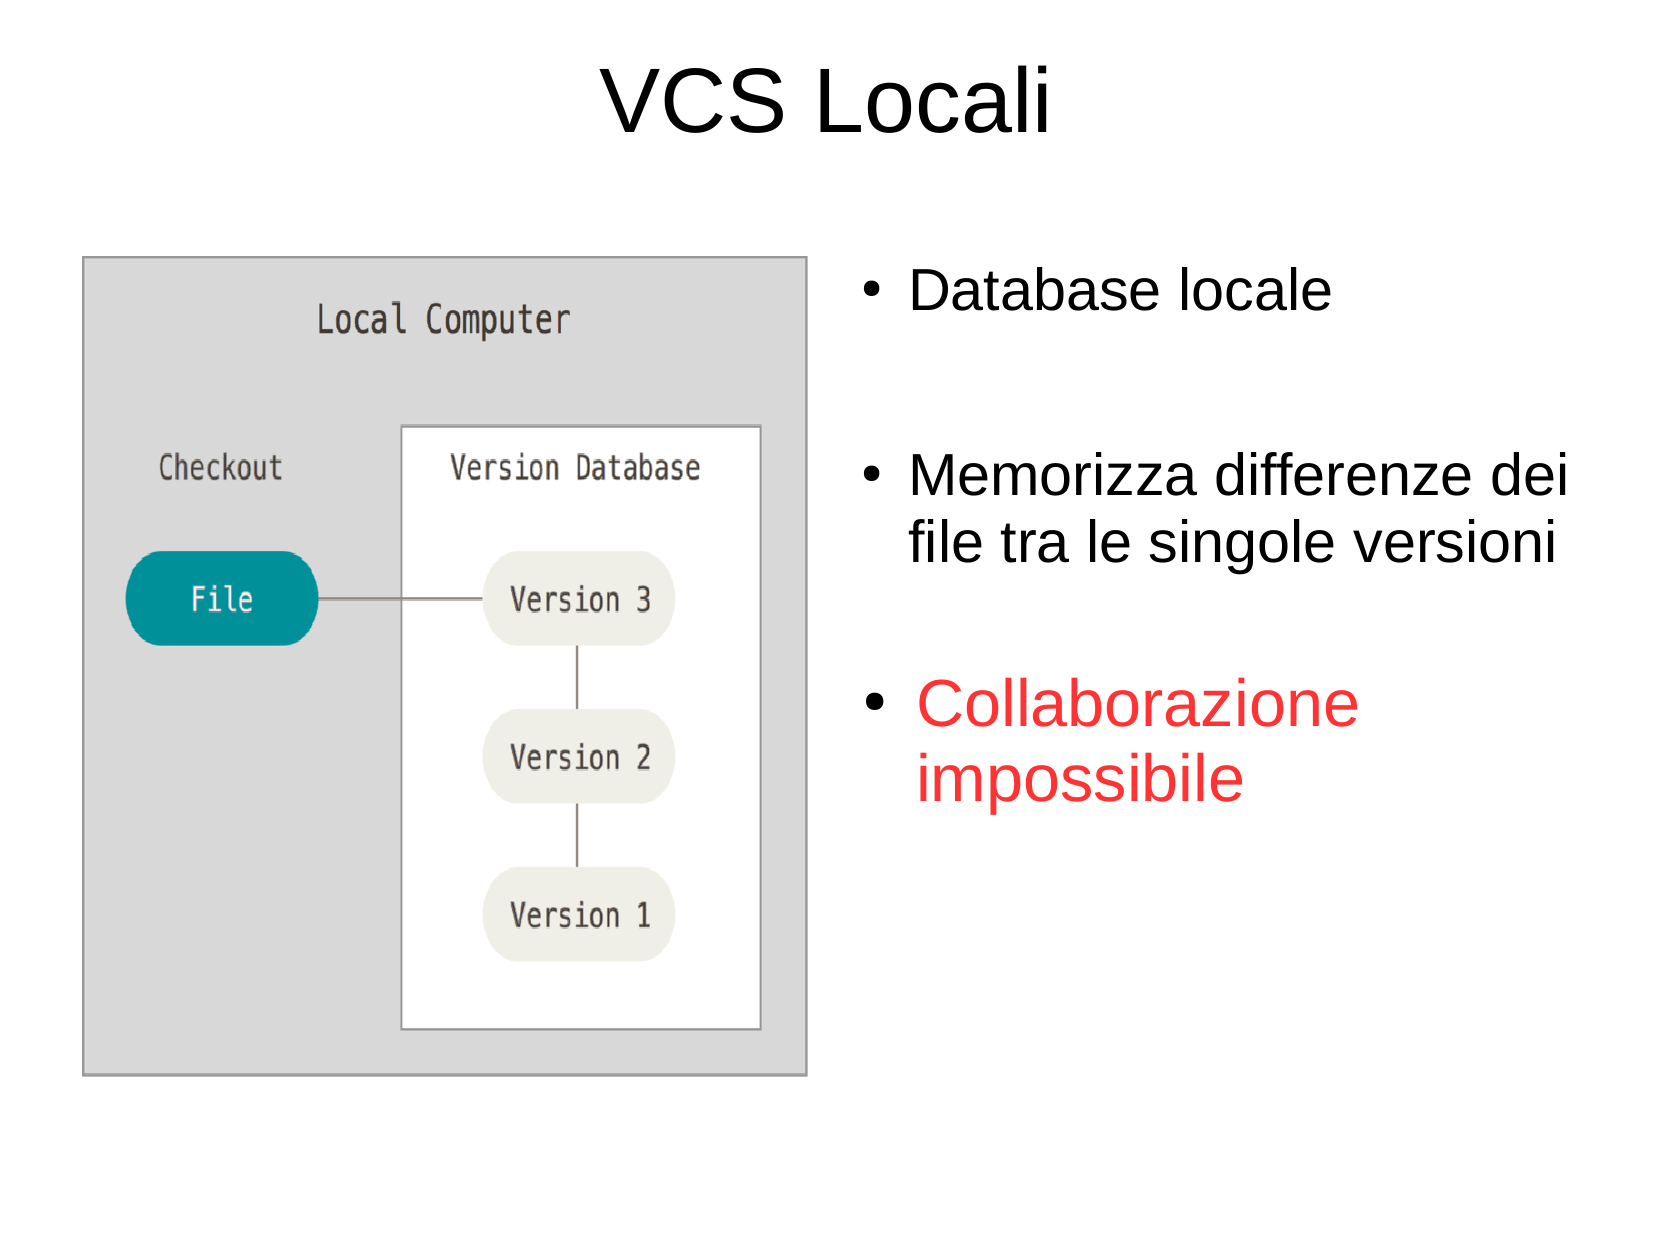

# VCS Locali
Database locale
Memorizza differenze dei file tra le singole versioni
Collaborazione impossibile